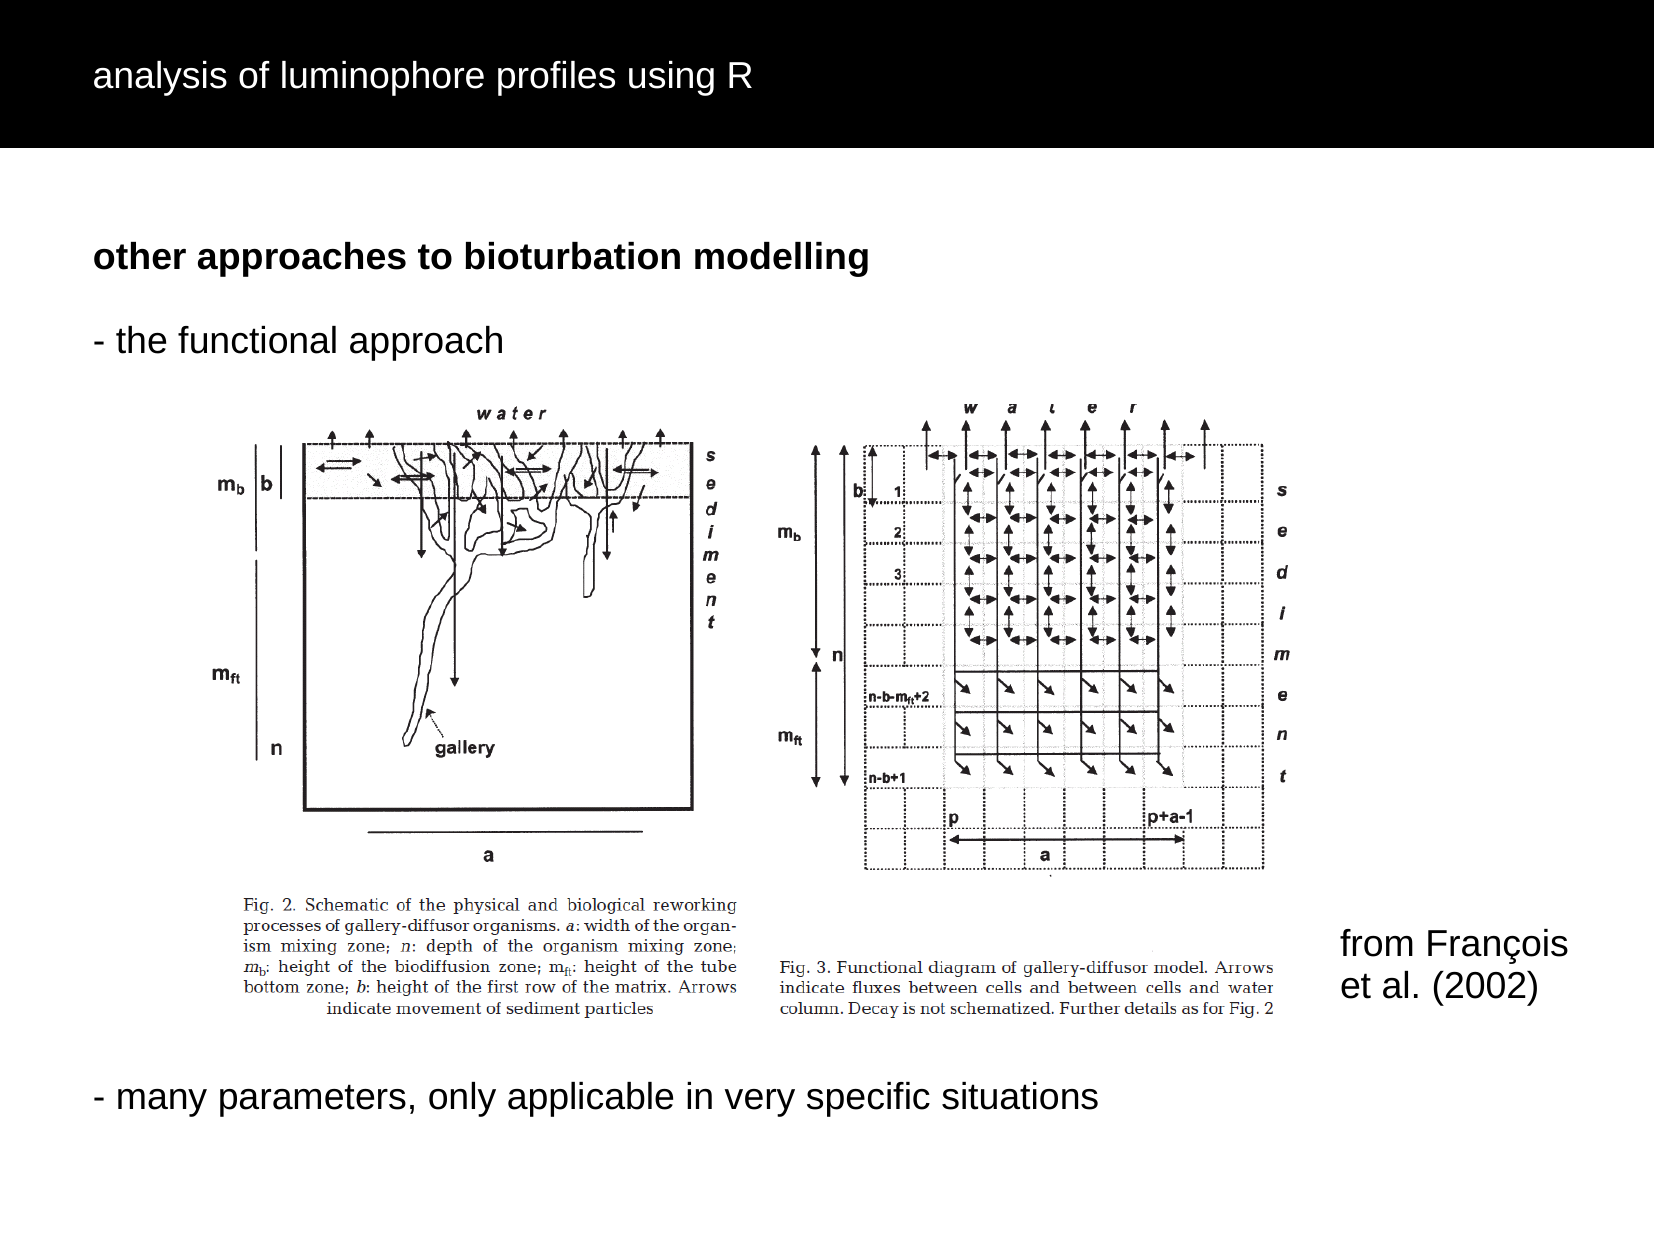

analysis of luminophore profiles using R
other approaches to bioturbation modelling
- the functional approach
- many parameters, only applicable in very specific situations
from François
et al. (2002)